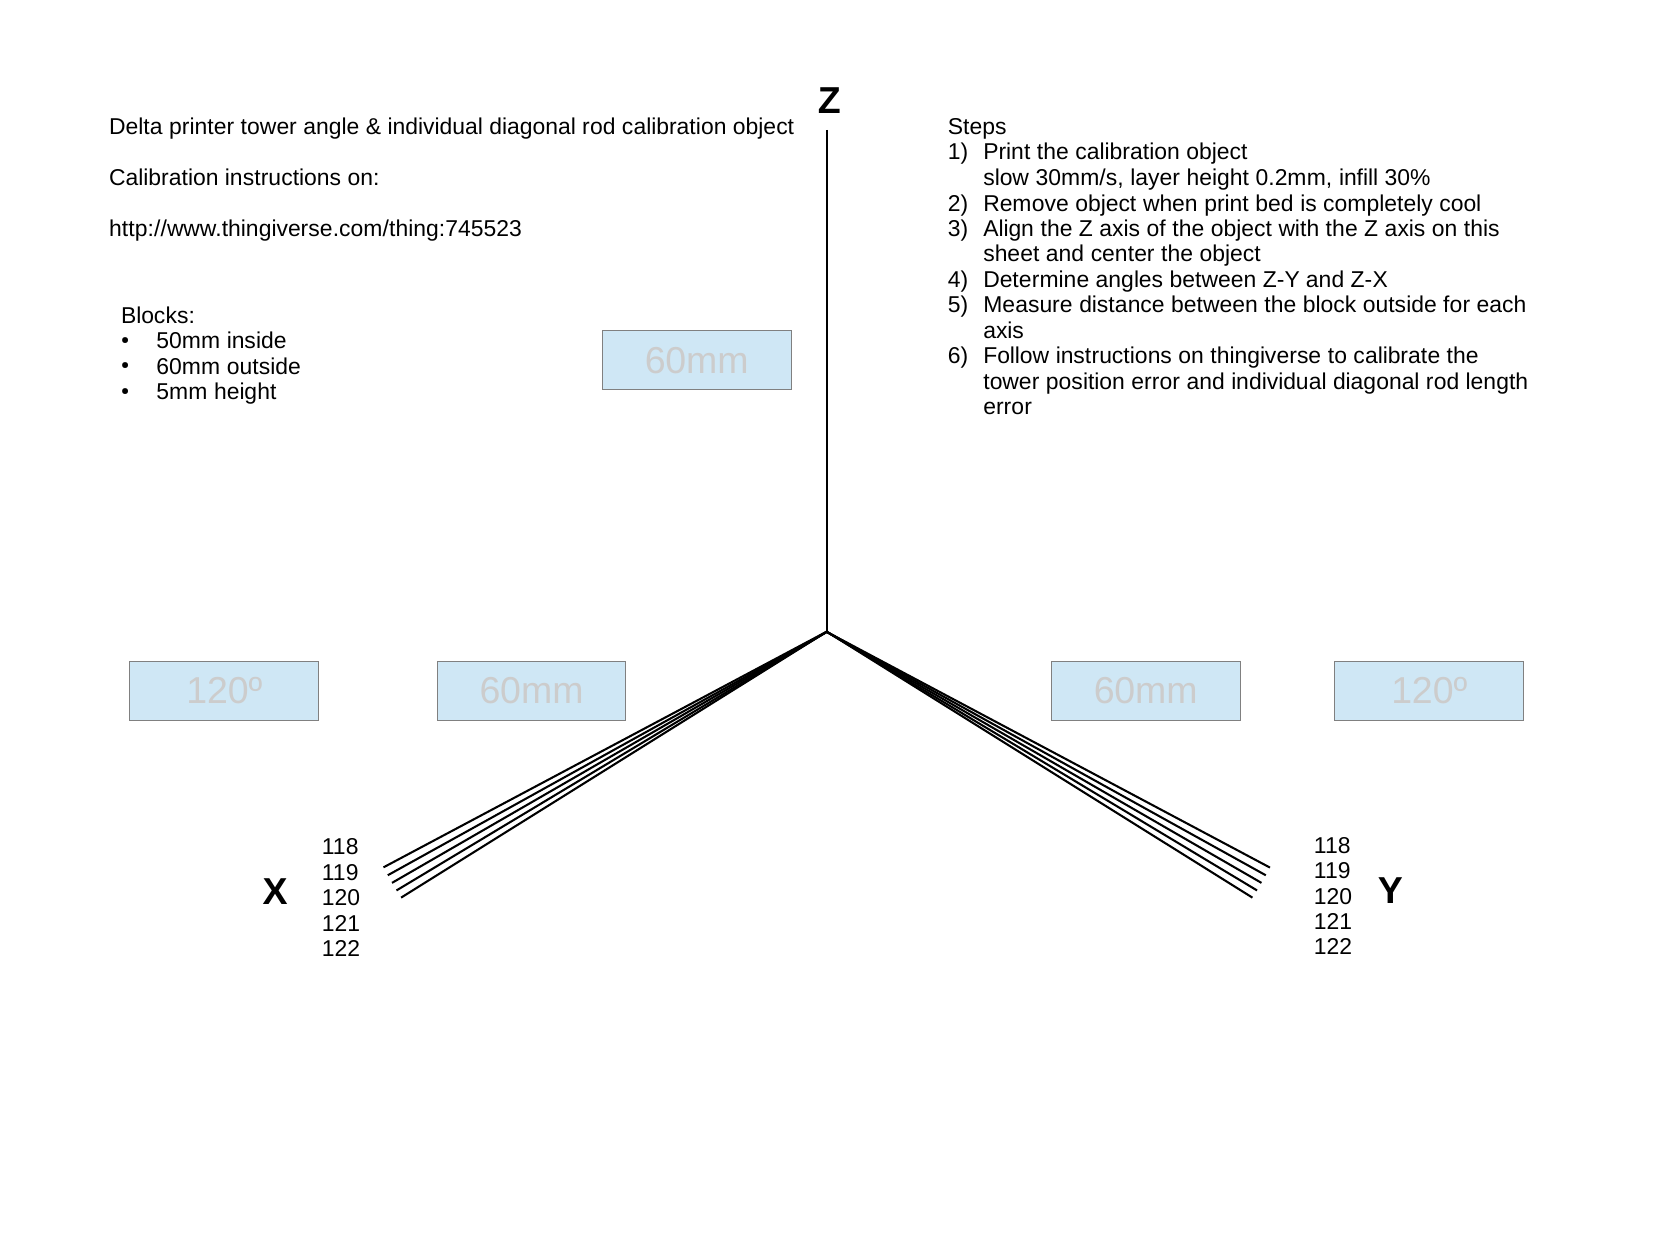

Z
Steps
Print the calibration object
slow 30mm/s, layer height 0.2mm, infill 30%
Remove object when print bed is completely cool
Align the Z axis of the object with the Z axis on this sheet and center the object
Determine angles between Z-Y and Z-X
Measure distance between the block outside for each axis
Follow instructions on thingiverse to calibrate the tower position error and individual diagonal rod length error
Delta printer tower angle & individual diagonal rod calibration object
Calibration instructions on:
http://www.thingiverse.com/thing:745523
Blocks:
50mm inside
60mm outside
5mm height
60mm
120º
60mm
60mm
120º
118 119 120 121 122
118 119 120 121 122
Y
X